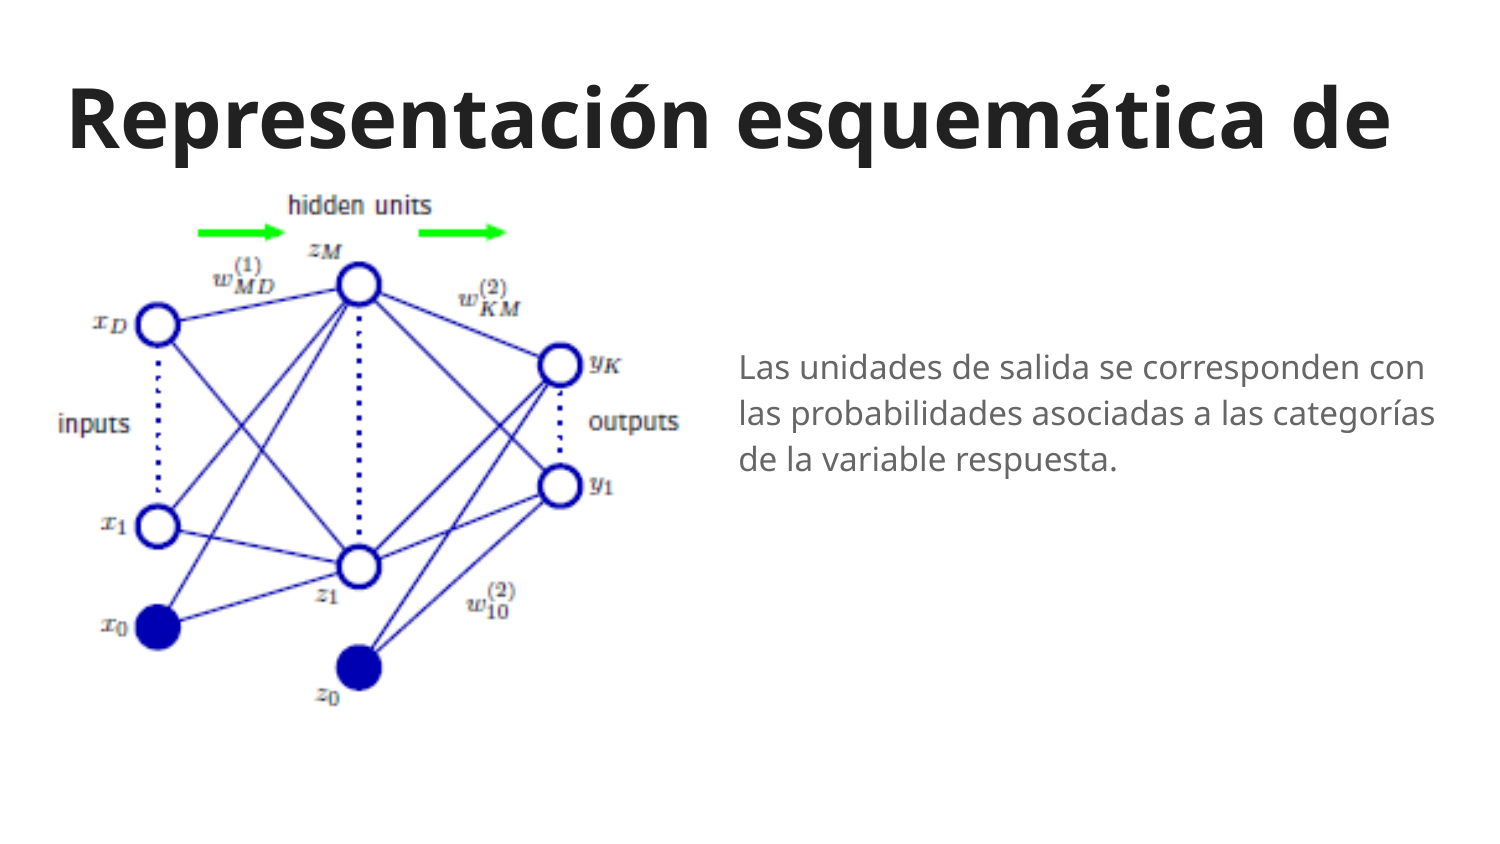

# Representación esquemática de una RNA
Las unidades de salida se corresponden con las probabilidades asociadas a las categorías de la variable respuesta.